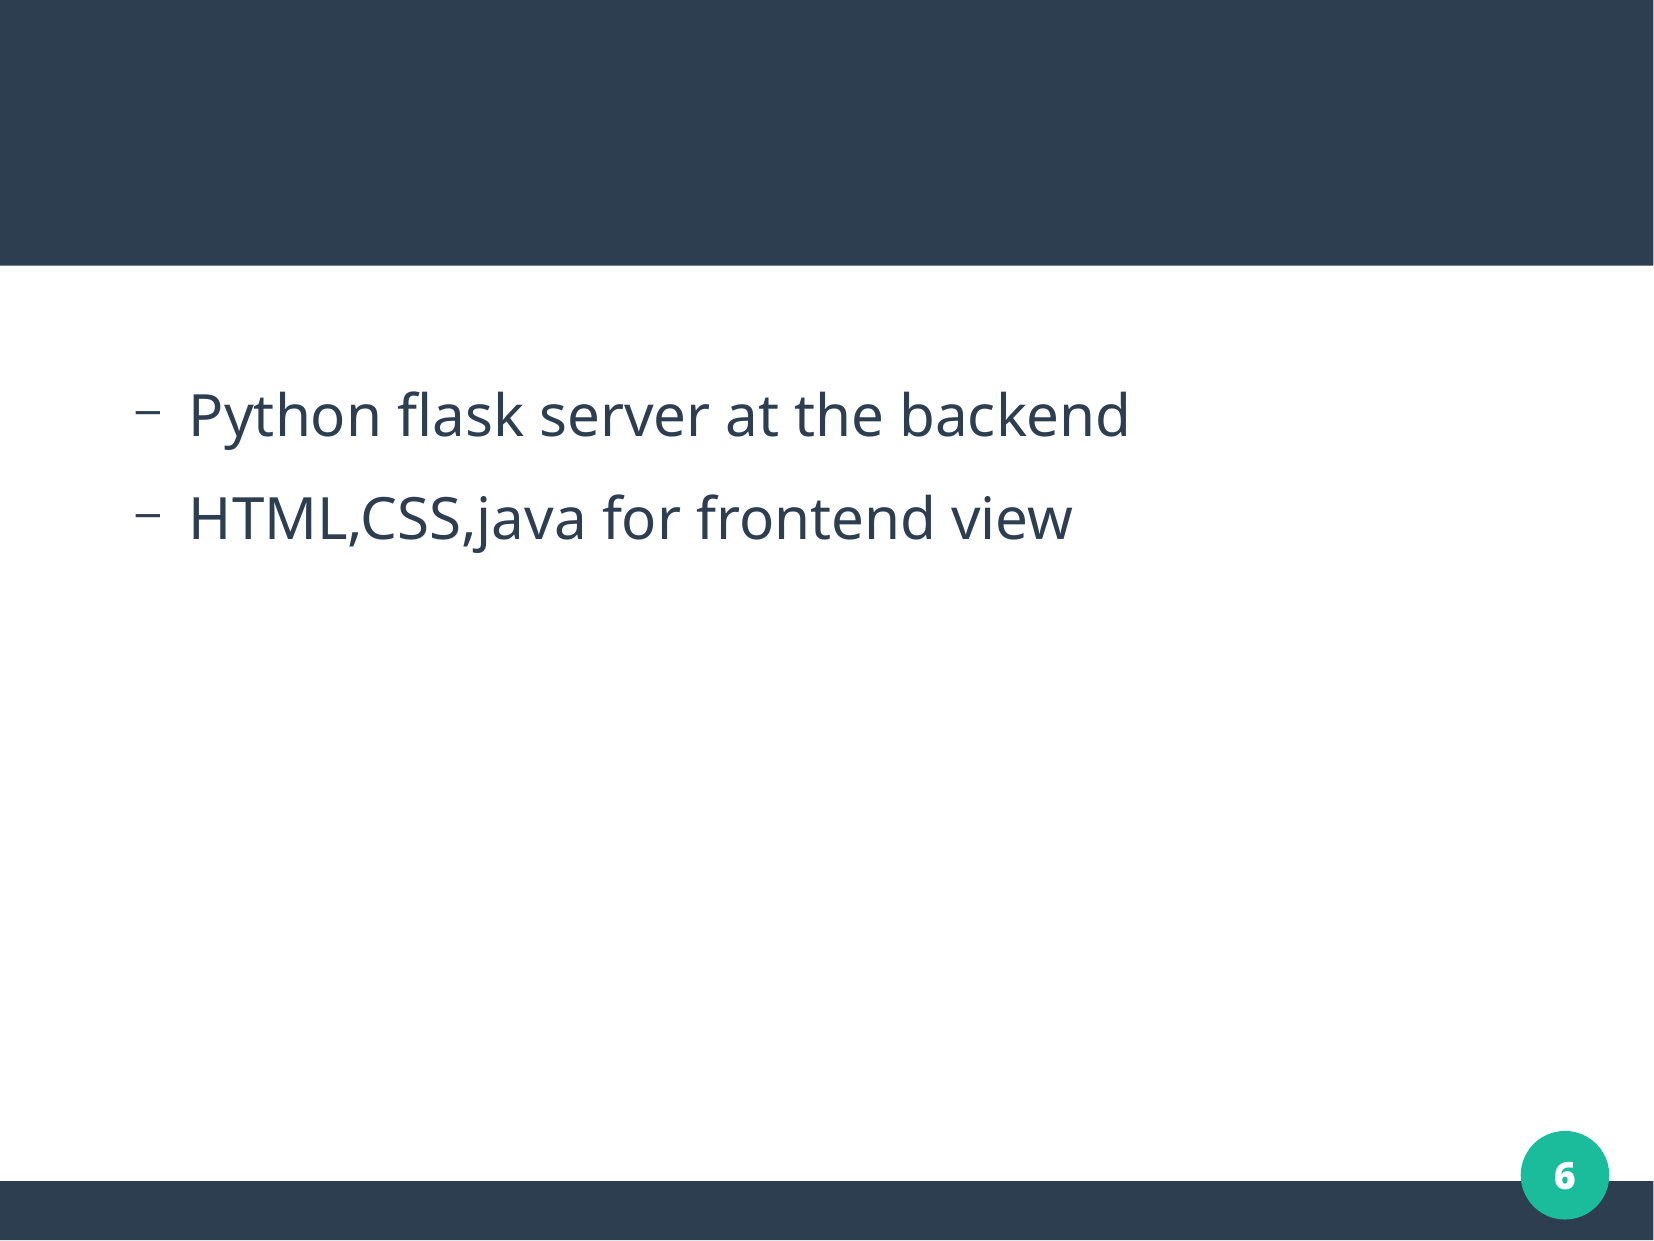

#
Python flask server at the backend
HTML,CSS,java for frontend view
6